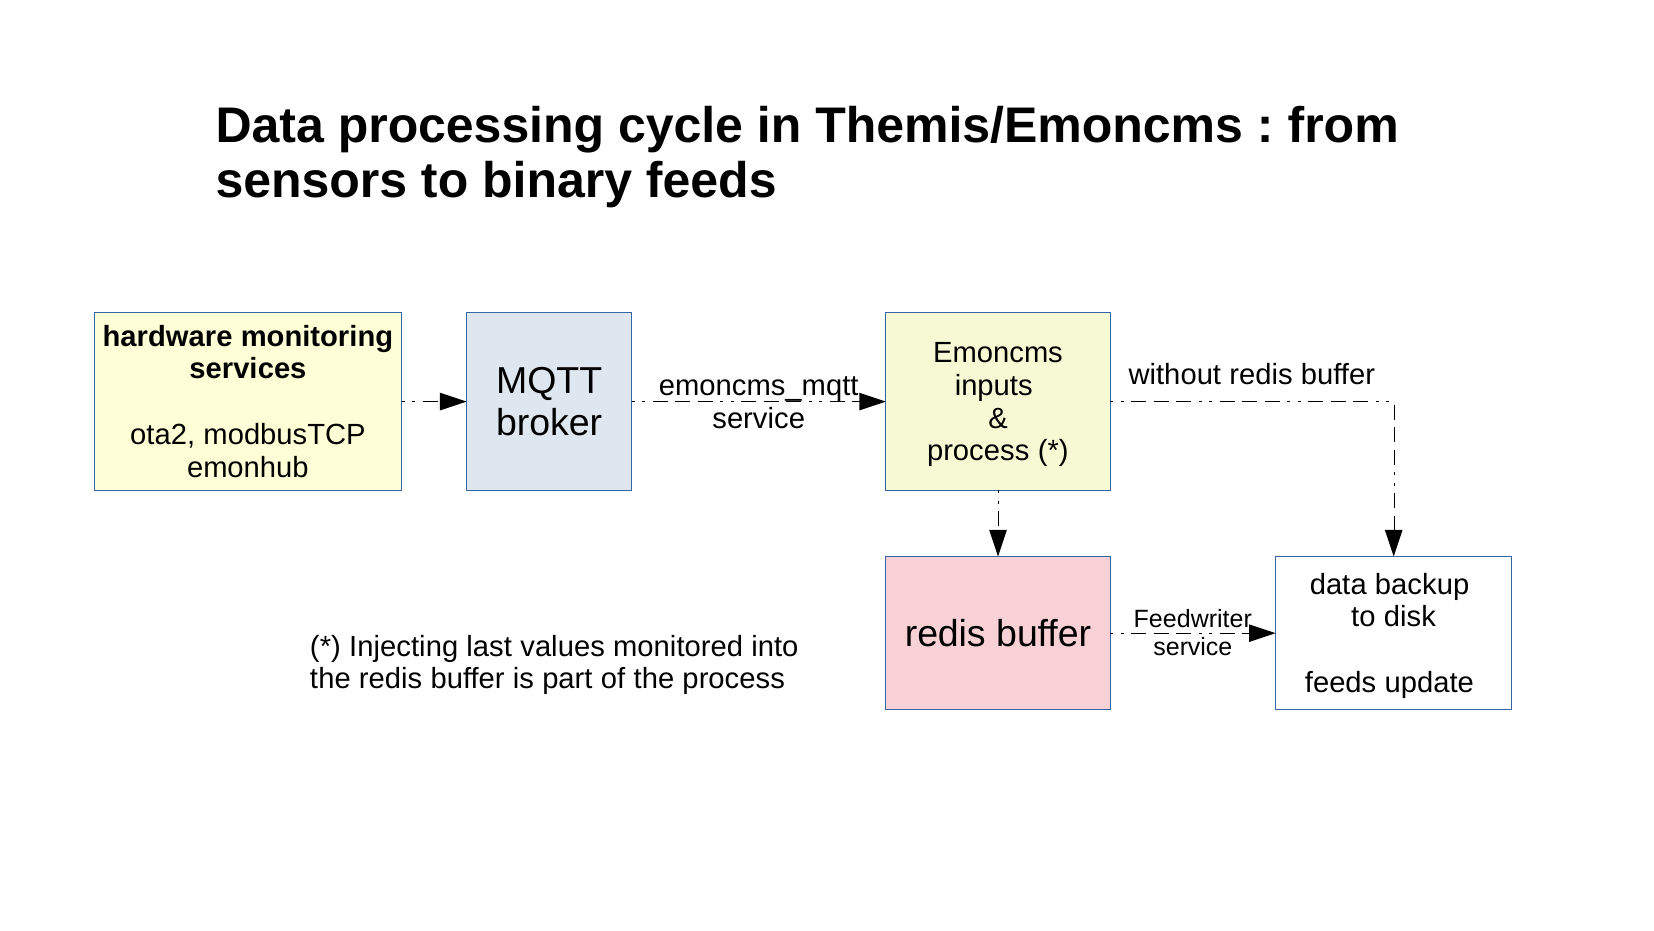

Data processing cycle in Themis/Emoncms : from sensors to binary feeds
hardware monitoring
services
ota2, modbusTCP
emonhub
MQTT
broker
Emoncms
inputs
&
process (*)
redis buffer
data backup
to disk
feeds update
(*) Injecting last values monitored into the redis buffer is part of the process